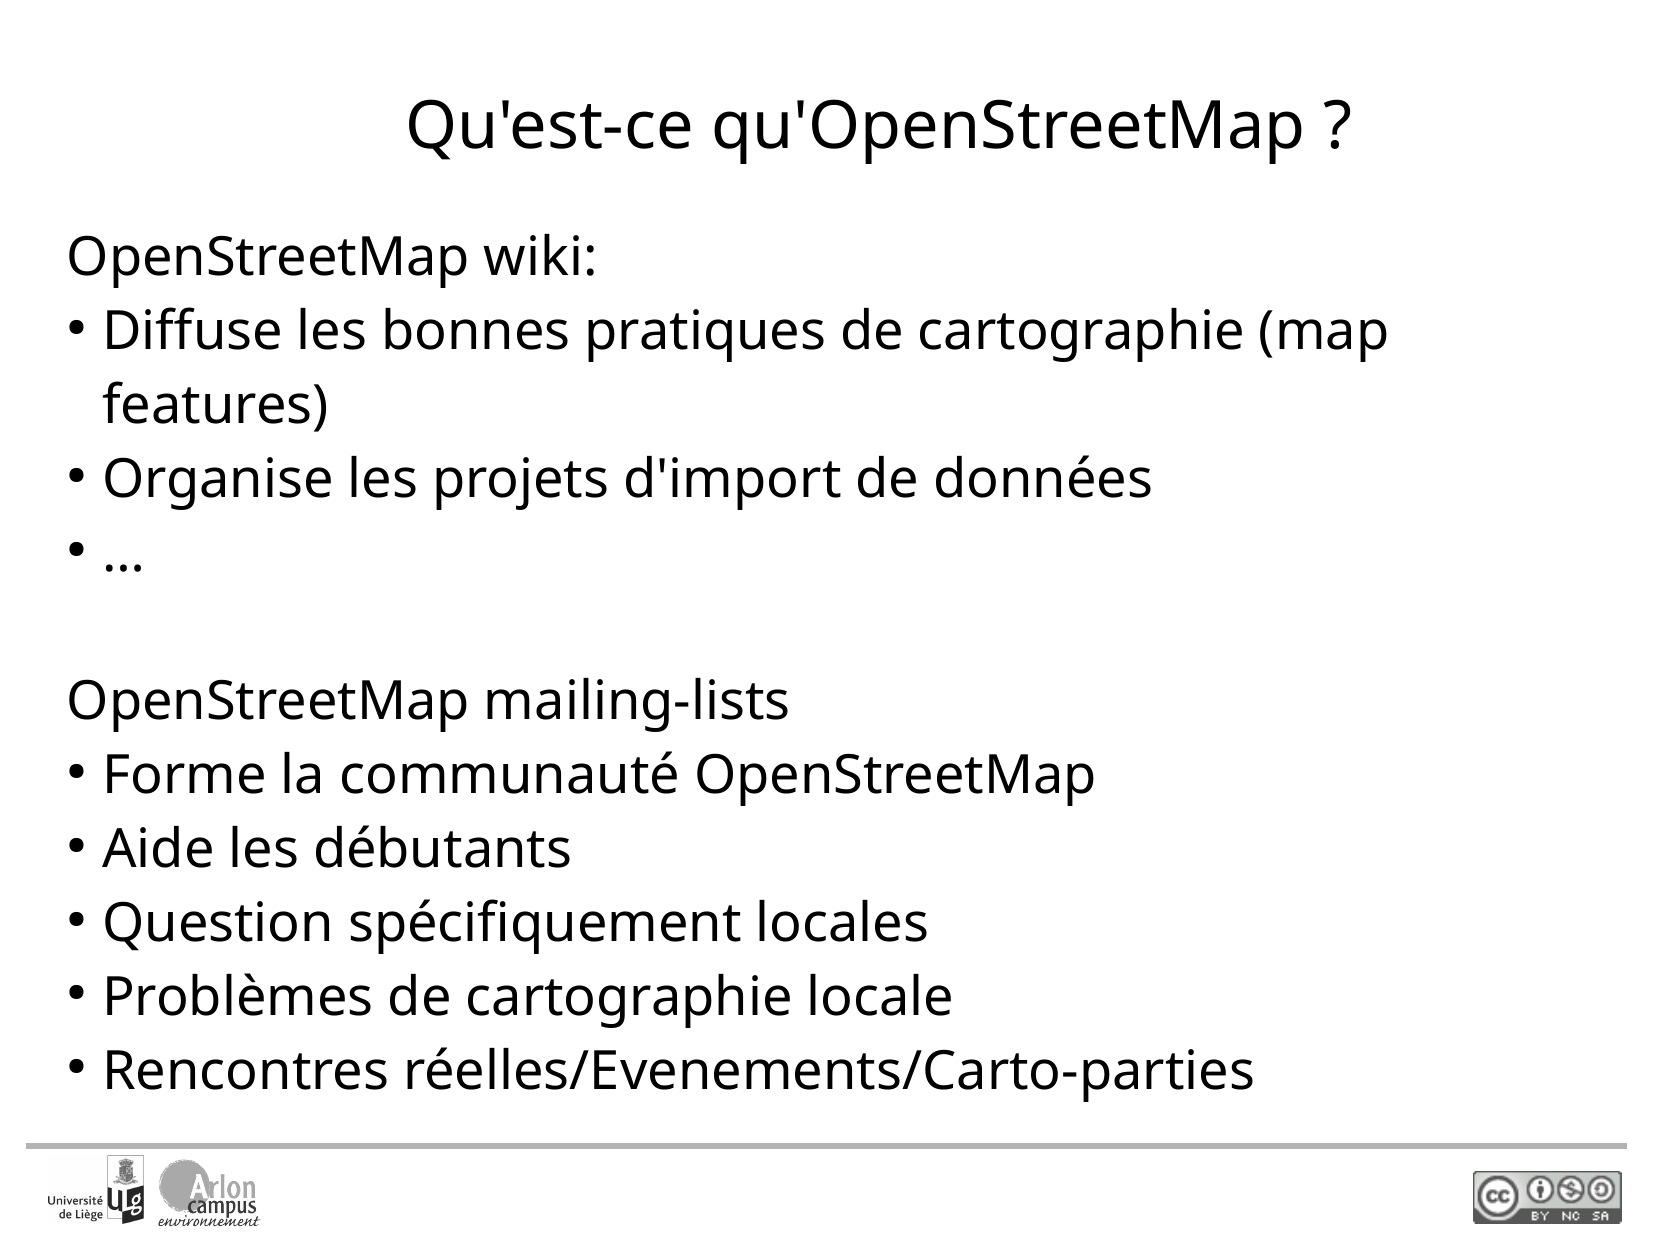

# Qu'est-ce qu'OpenStreetMap ?
OpenStreetMap wiki:
Diffuse les bonnes pratiques de cartographie (map features)
Organise les projets d'import de données
…
OpenStreetMap mailing-lists
Forme la communauté OpenStreetMap
Aide les débutants
Question spécifiquement locales
Problèmes de cartographie locale
Rencontres réelles/Evenements/Carto-parties